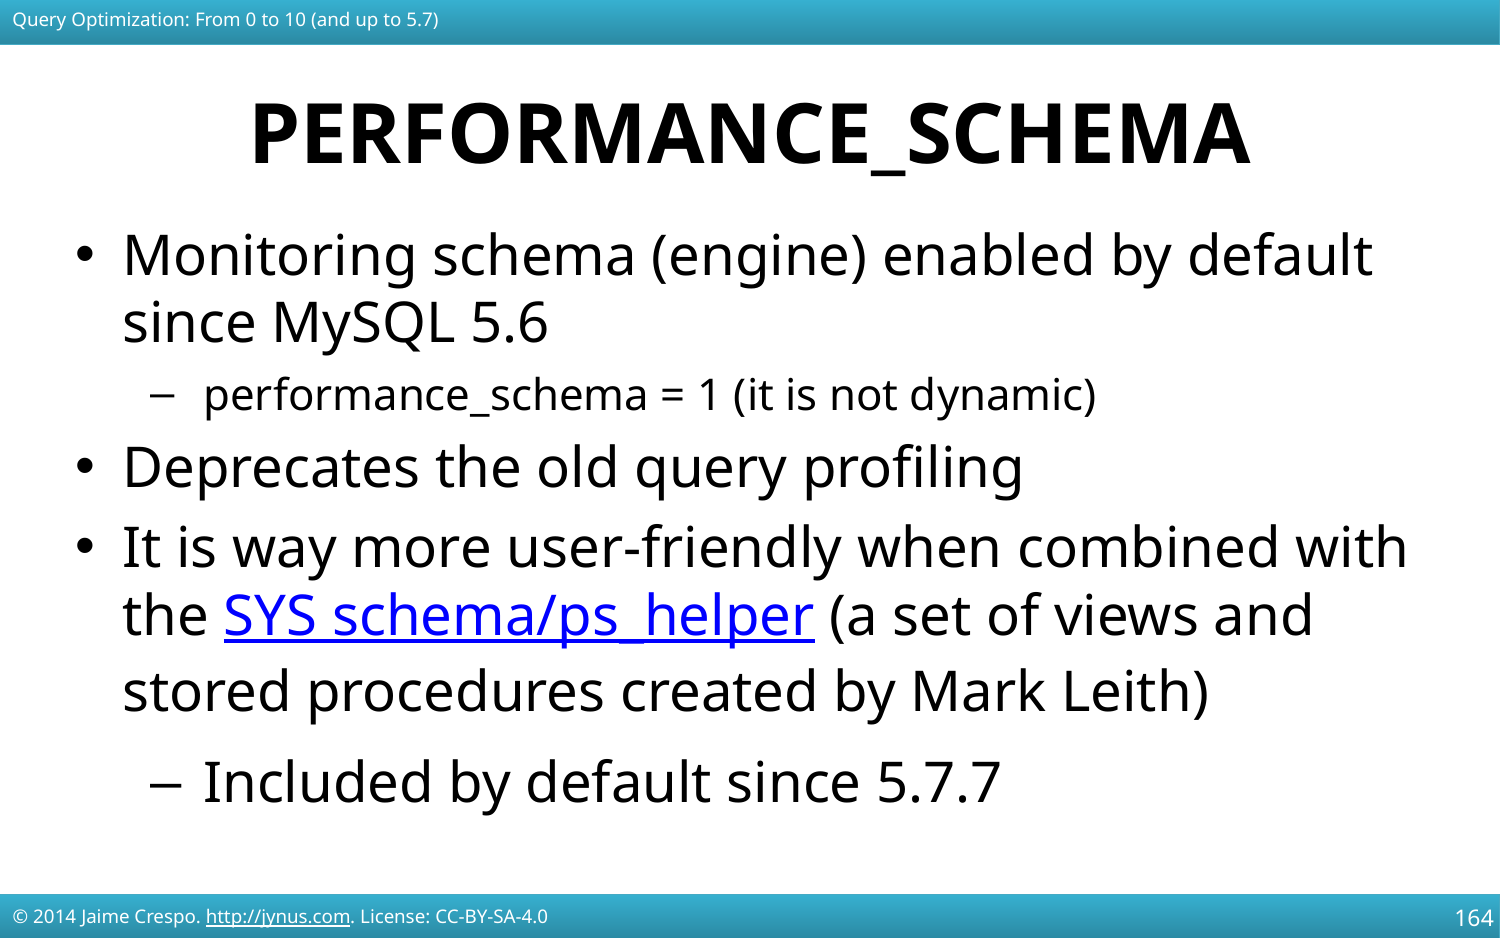

# PERFORMANCE_SCHEMA
Monitoring schema (engine) enabled by default since MySQL 5.6
performance_schema = 1 (it is not dynamic)
Deprecates the old query profiling
It is way more user-friendly when combined with the SYS schema/ps_helper (a set of views and stored procedures created by Mark Leith)
Included by default since 5.7.7